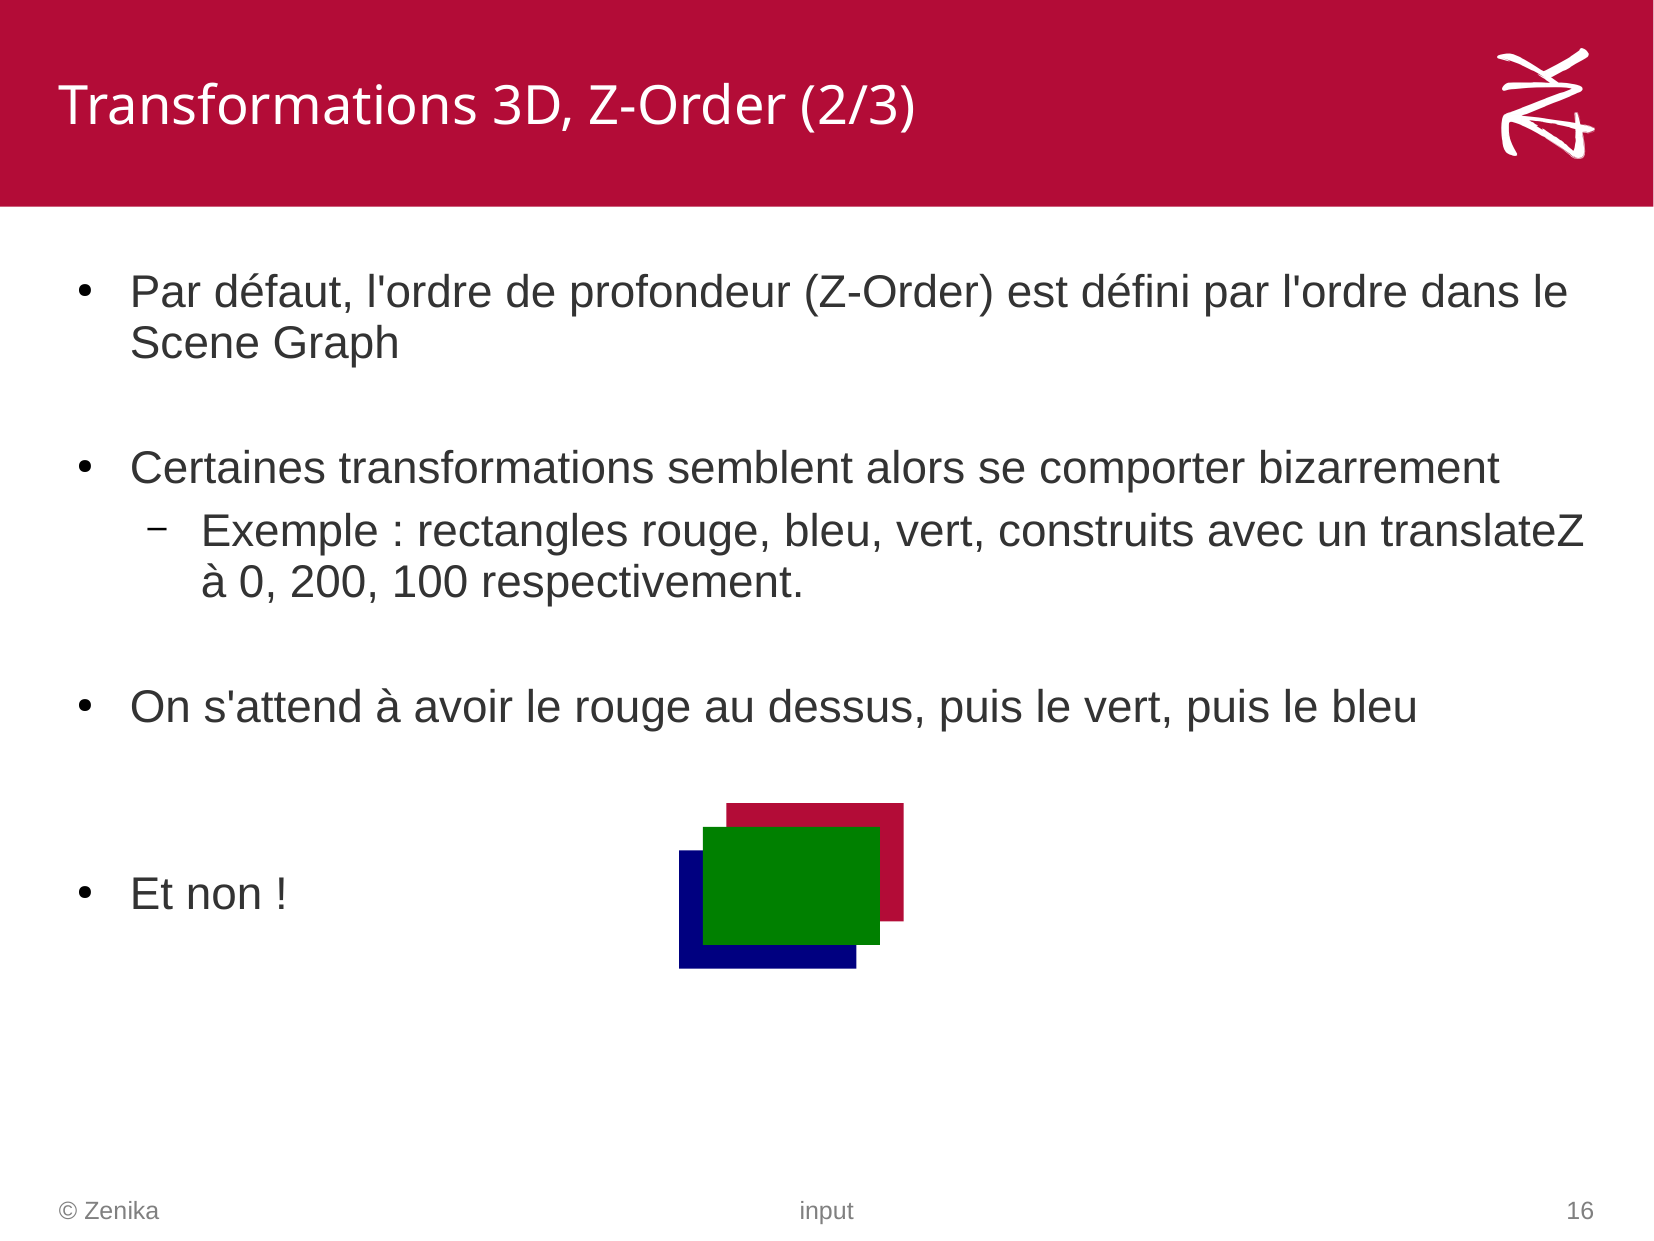

# Transformations 3D, Z-Order (2/3)
Par défaut, l'ordre de profondeur (Z-Order) est défini par l'ordre dans le Scene Graph
Certaines transformations semblent alors se comporter bizarrement
Exemple : rectangles rouge, bleu, vert, construits avec un translateZ à 0, 200, 100 respectivement.
On s'attend à avoir le rouge au dessus, puis le vert, puis le bleu
Et non !